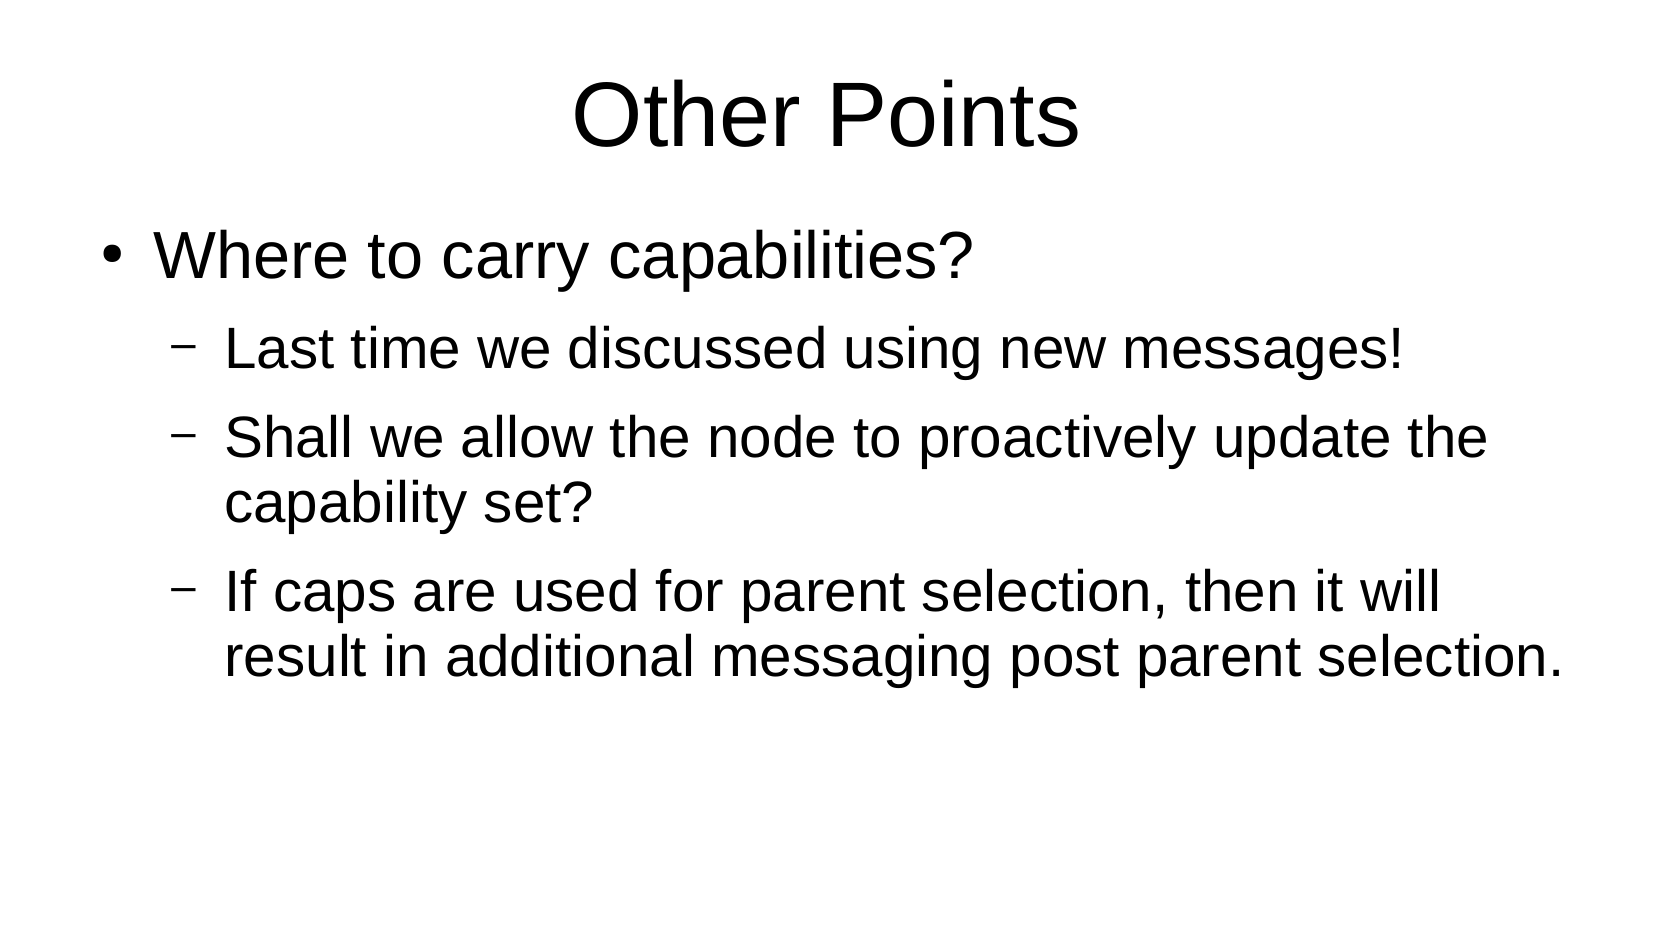

# Other Points
Where to carry capabilities?
Last time we discussed using new messages!
Shall we allow the node to proactively update the capability set?
If caps are used for parent selection, then it will result in additional messaging post parent selection.